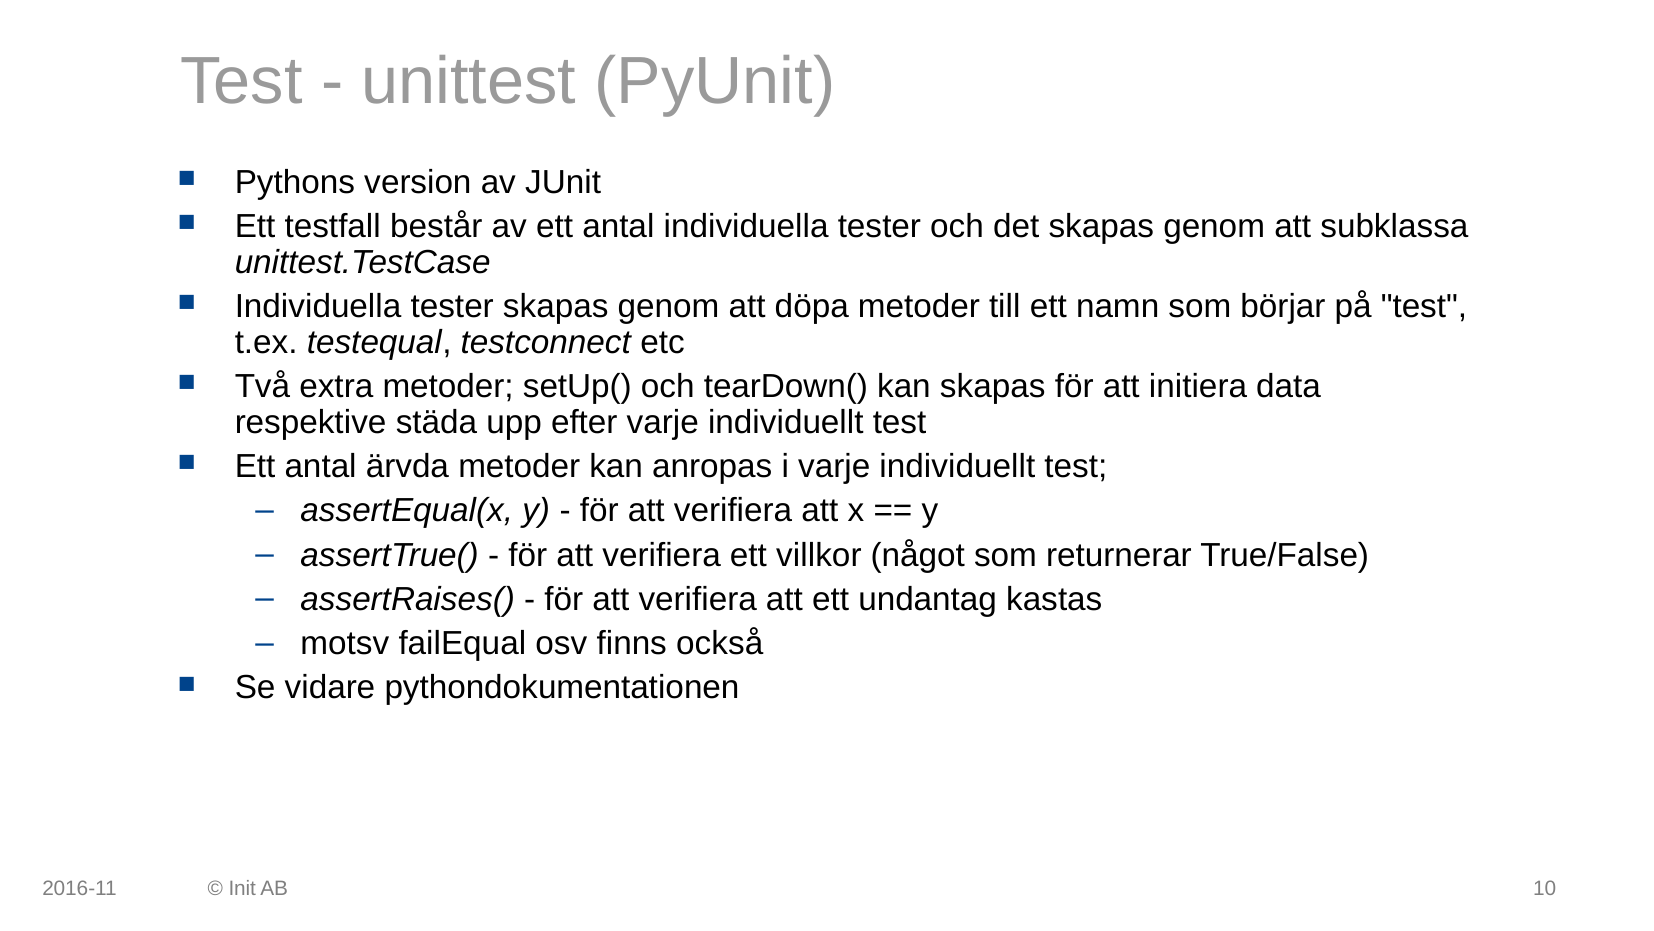

Test - unittest (PyUnit)
Pythons version av JUnit
Ett testfall består av ett antal individuella tester och det skapas genom att subklassa unittest.TestCase
Individuella tester skapas genom att döpa metoder till ett namn som börjar på "test", t.ex. testequal, testconnect etc
Två extra metoder; setUp() och tearDown() kan skapas för att initiera data respektive städa upp efter varje individuellt test
Ett antal ärvda metoder kan anropas i varje individuellt test;
assertEqual(x, y) - för att verifiera att x == y
assertTrue() - för att verifiera ett villkor (något som returnerar True/False)
assertRaises() - för att verifiera att ett undantag kastas
motsv failEqual osv finns också
Se vidare pythondokumentationen
2016-11
© Init AB